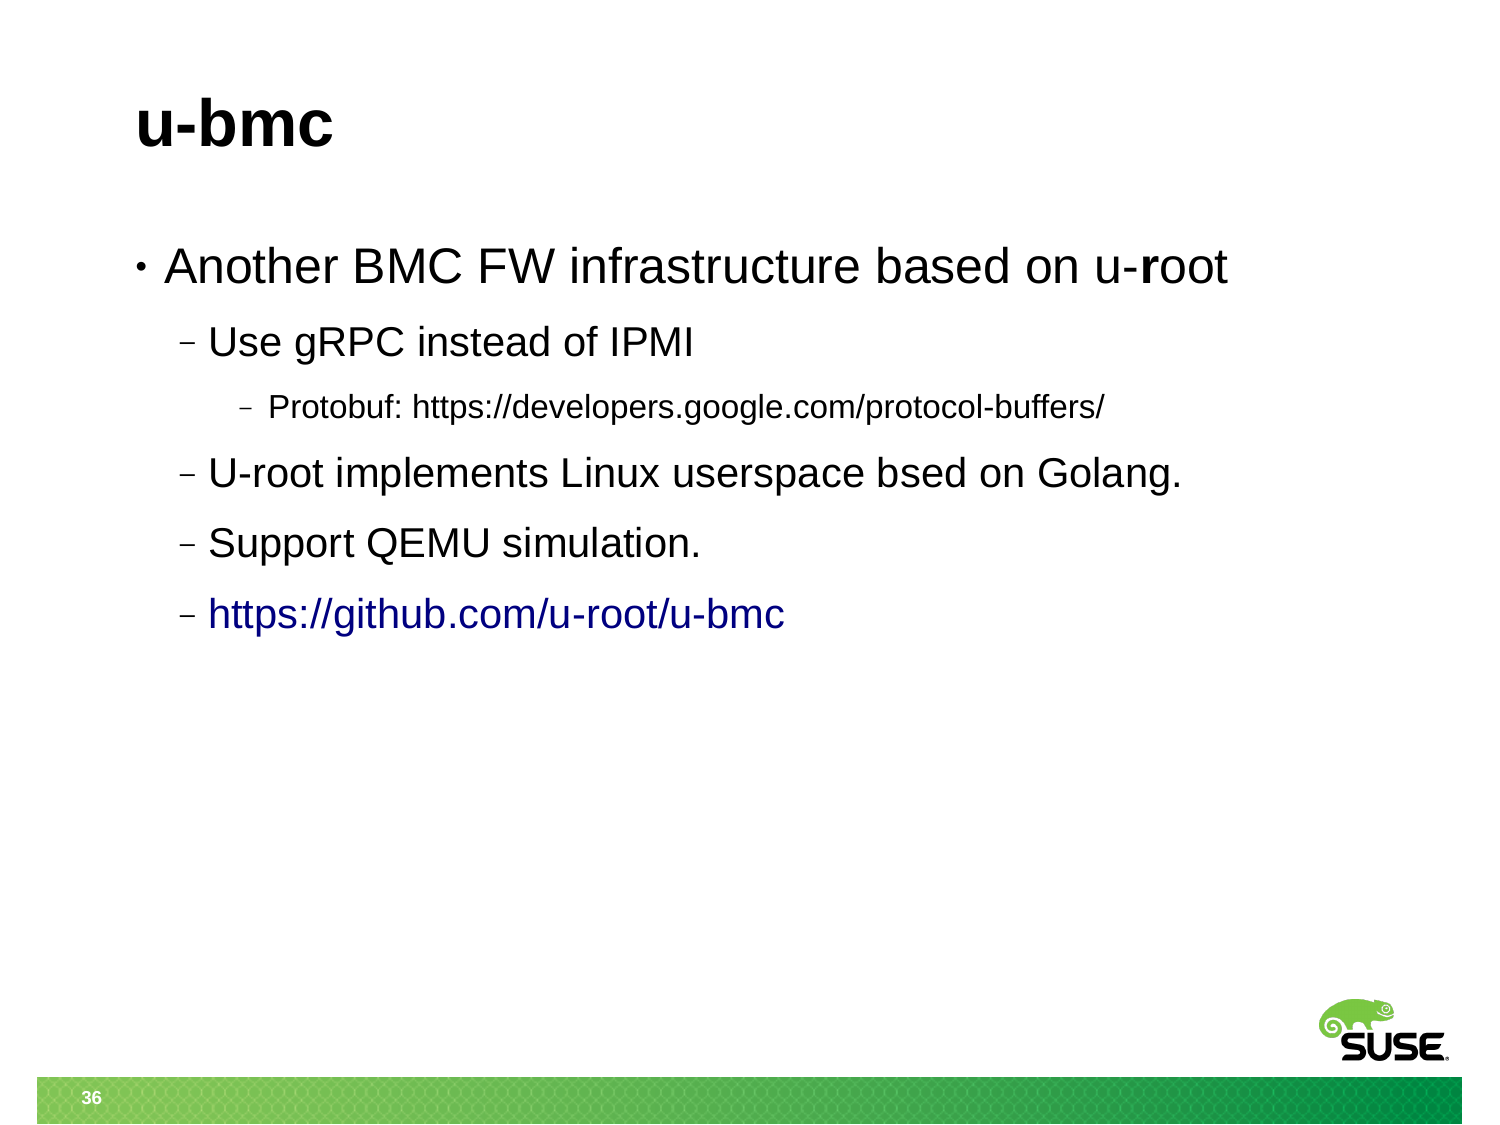

# u-bmc
Another BMC FW infrastructure based on u-root
Use gRPC instead of IPMI
Protobuf: https://developers.google.com/protocol-buffers/
U-root implements Linux userspace bsed on Golang.
Support QEMU simulation.
https://github.com/u-root/u-bmc